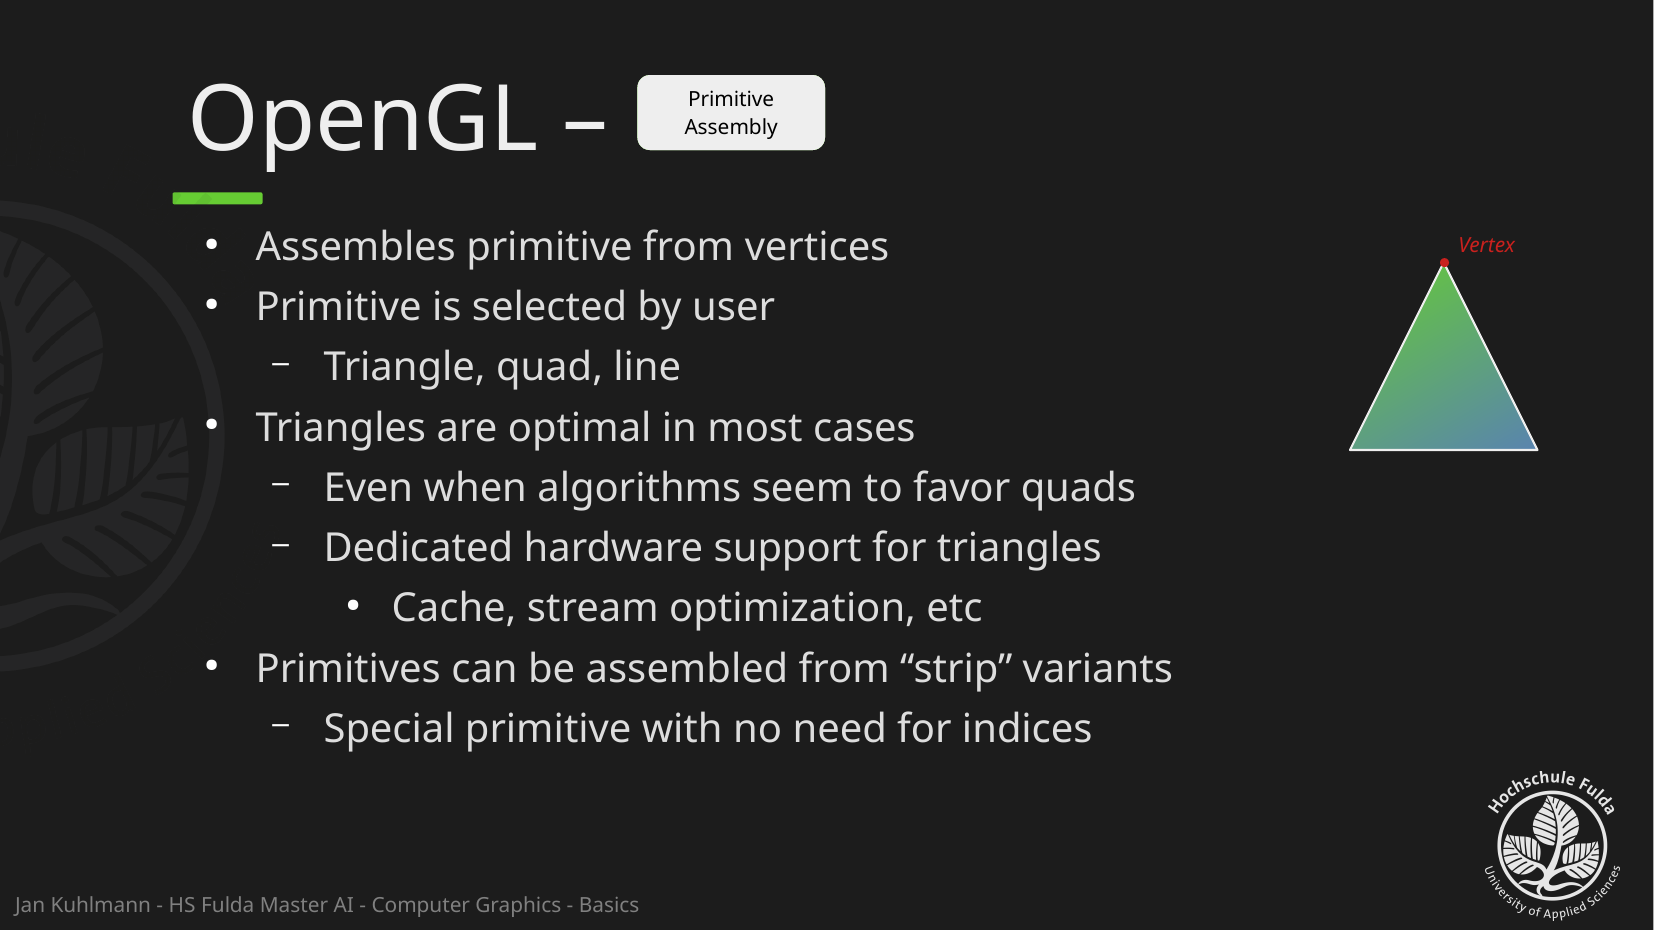

# OpenGL –
Vertex Specification
Vertex Shader
Primitive Assembly
Assembles primitive from vertices
Primitive is selected by user
Triangle, quad, line
Triangles are optimal in most cases
Even when algorithms seem to favor quads
Dedicated hardware support for triangles
Cache, stream optimization, etc
Primitives can be assembled from “strip” variants
Special primitive with no need for indices
Vertex
Jan Kuhlmann - HS Fulda Master AI - Computer Graphics - Basics